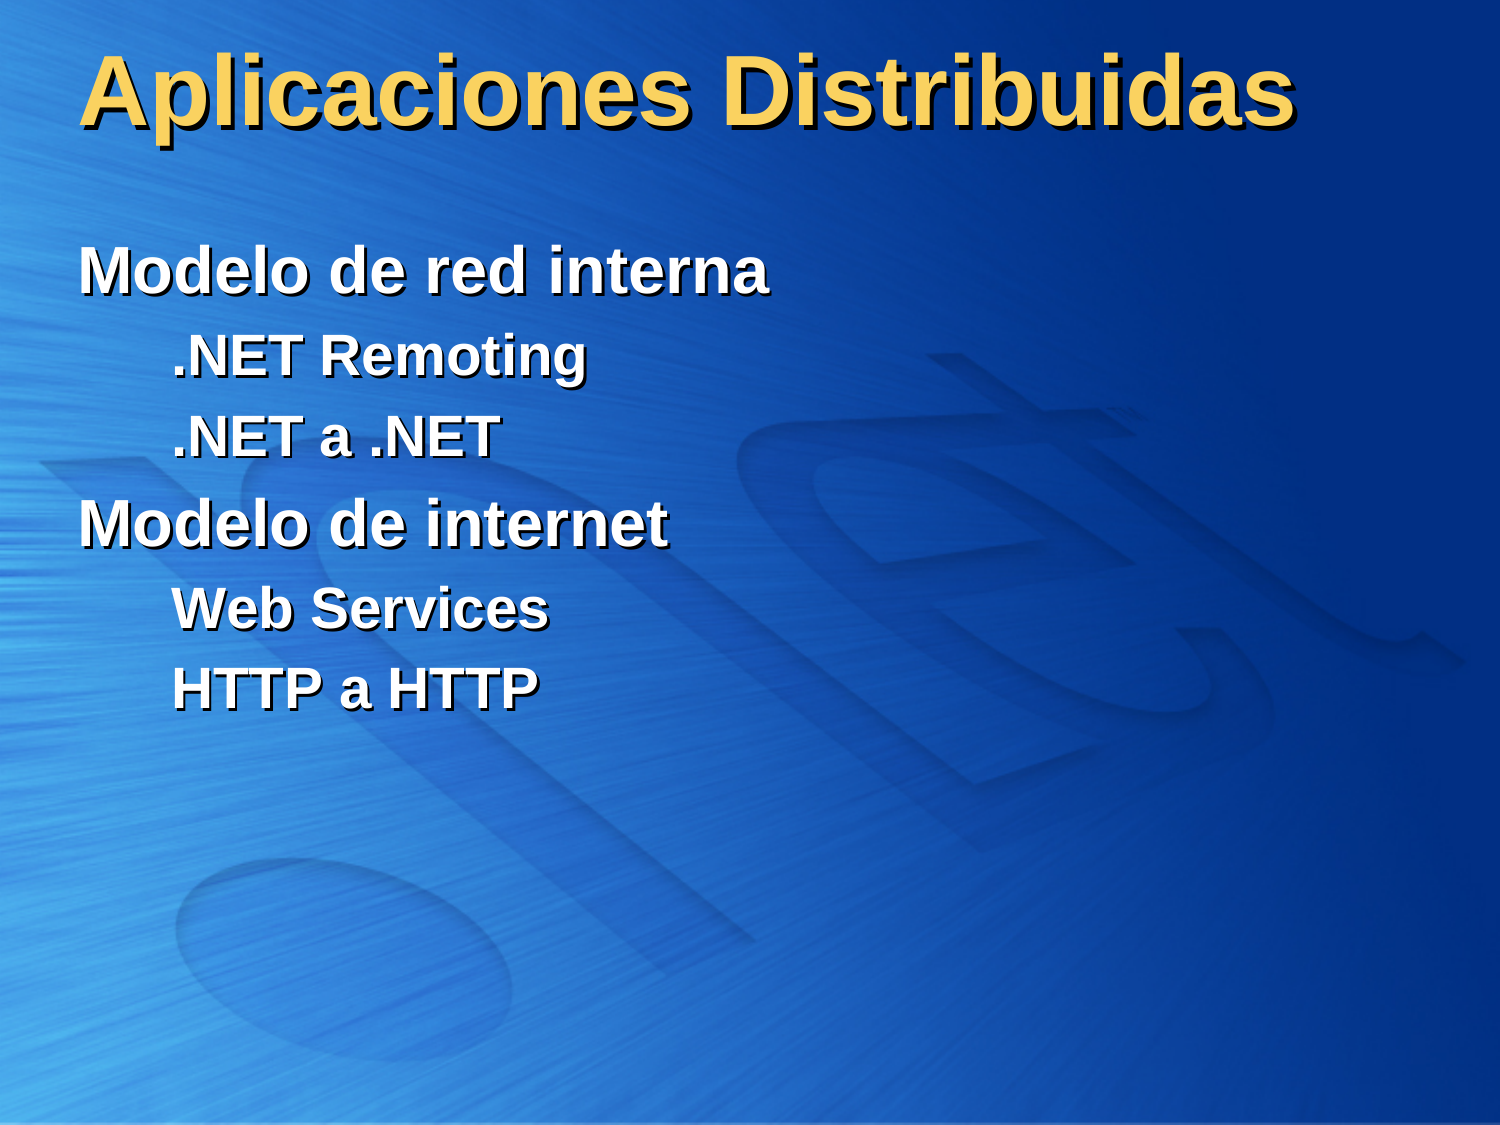

# Aplicaciones Distribuidas
Modelo de red interna
.NET Remoting
.NET a .NET
Modelo de internet
Web Services
HTTP a HTTP